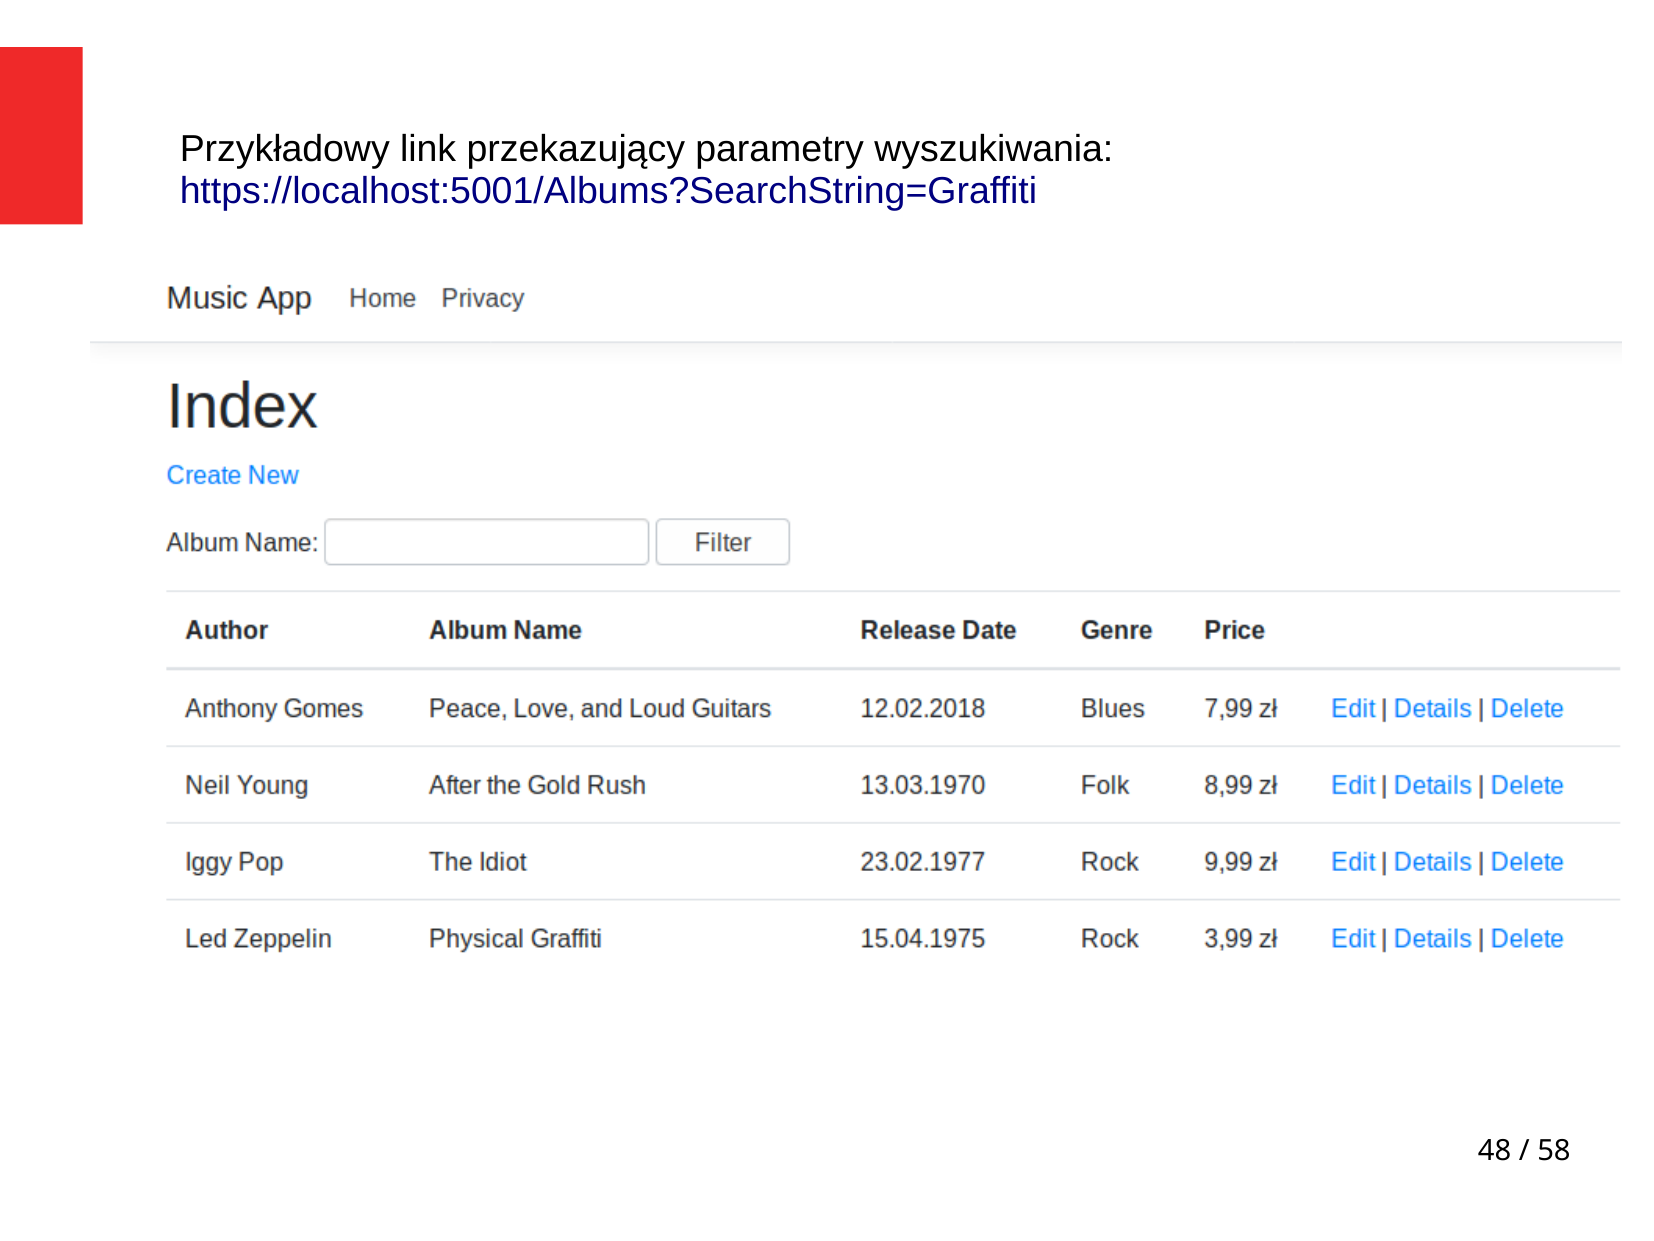

Przykładowy link przekazujący parametry wyszukiwania:
https://localhost:5001/Albums?SearchString=Graffiti
48